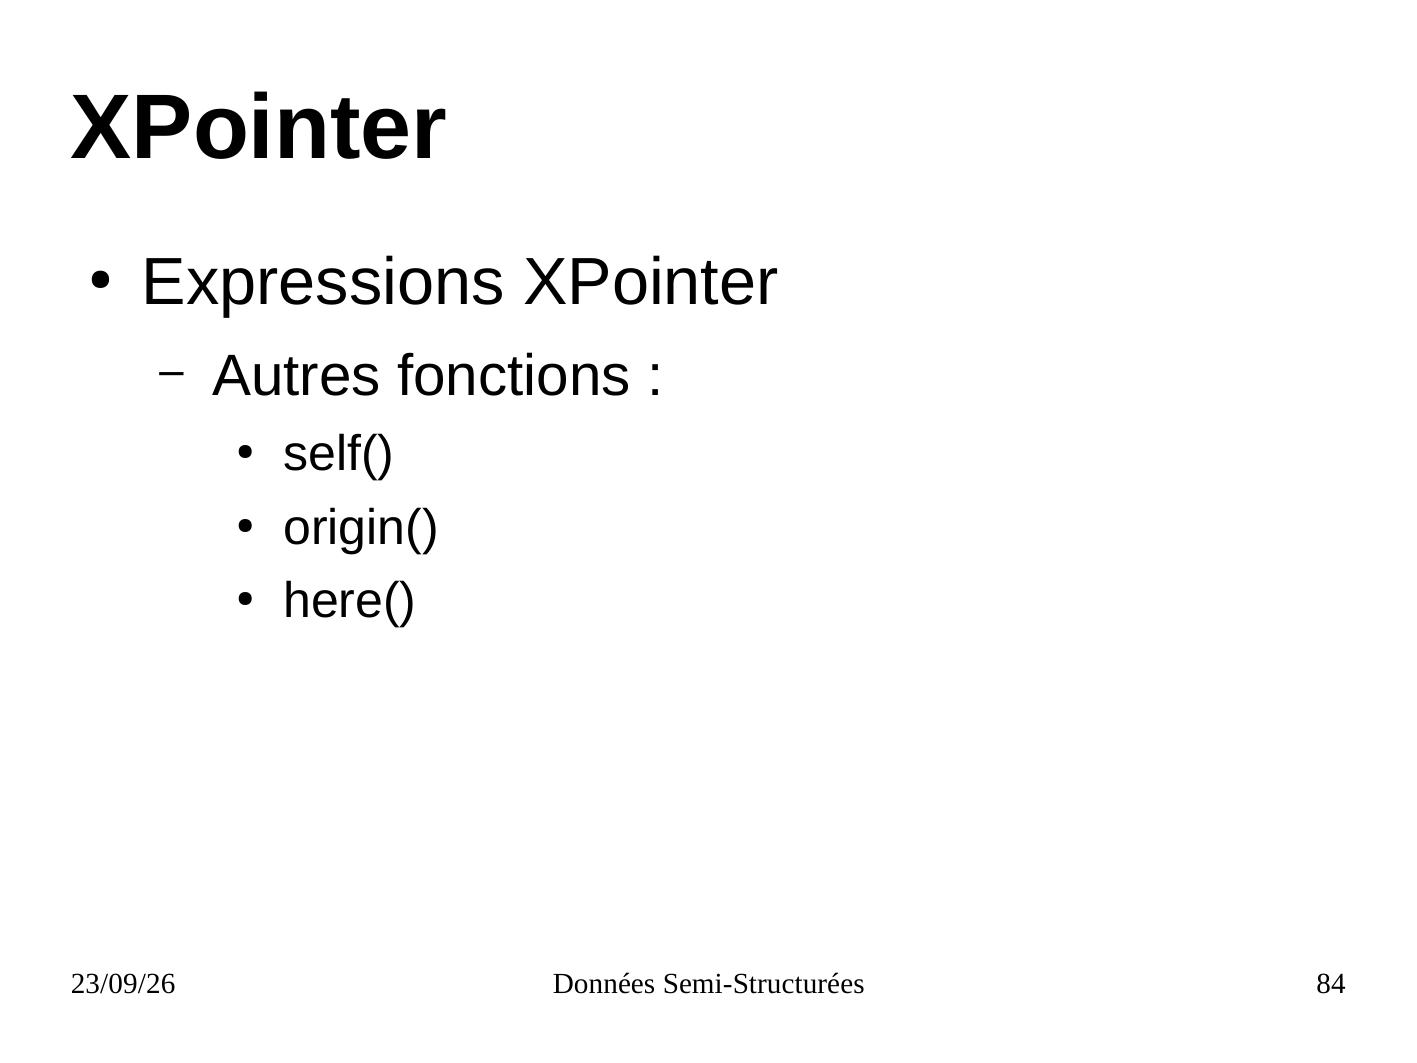

# XPointer
Expressions XPointer
Autres fonctions :
self()
origin()
here()
Données Semi-Structurées
84